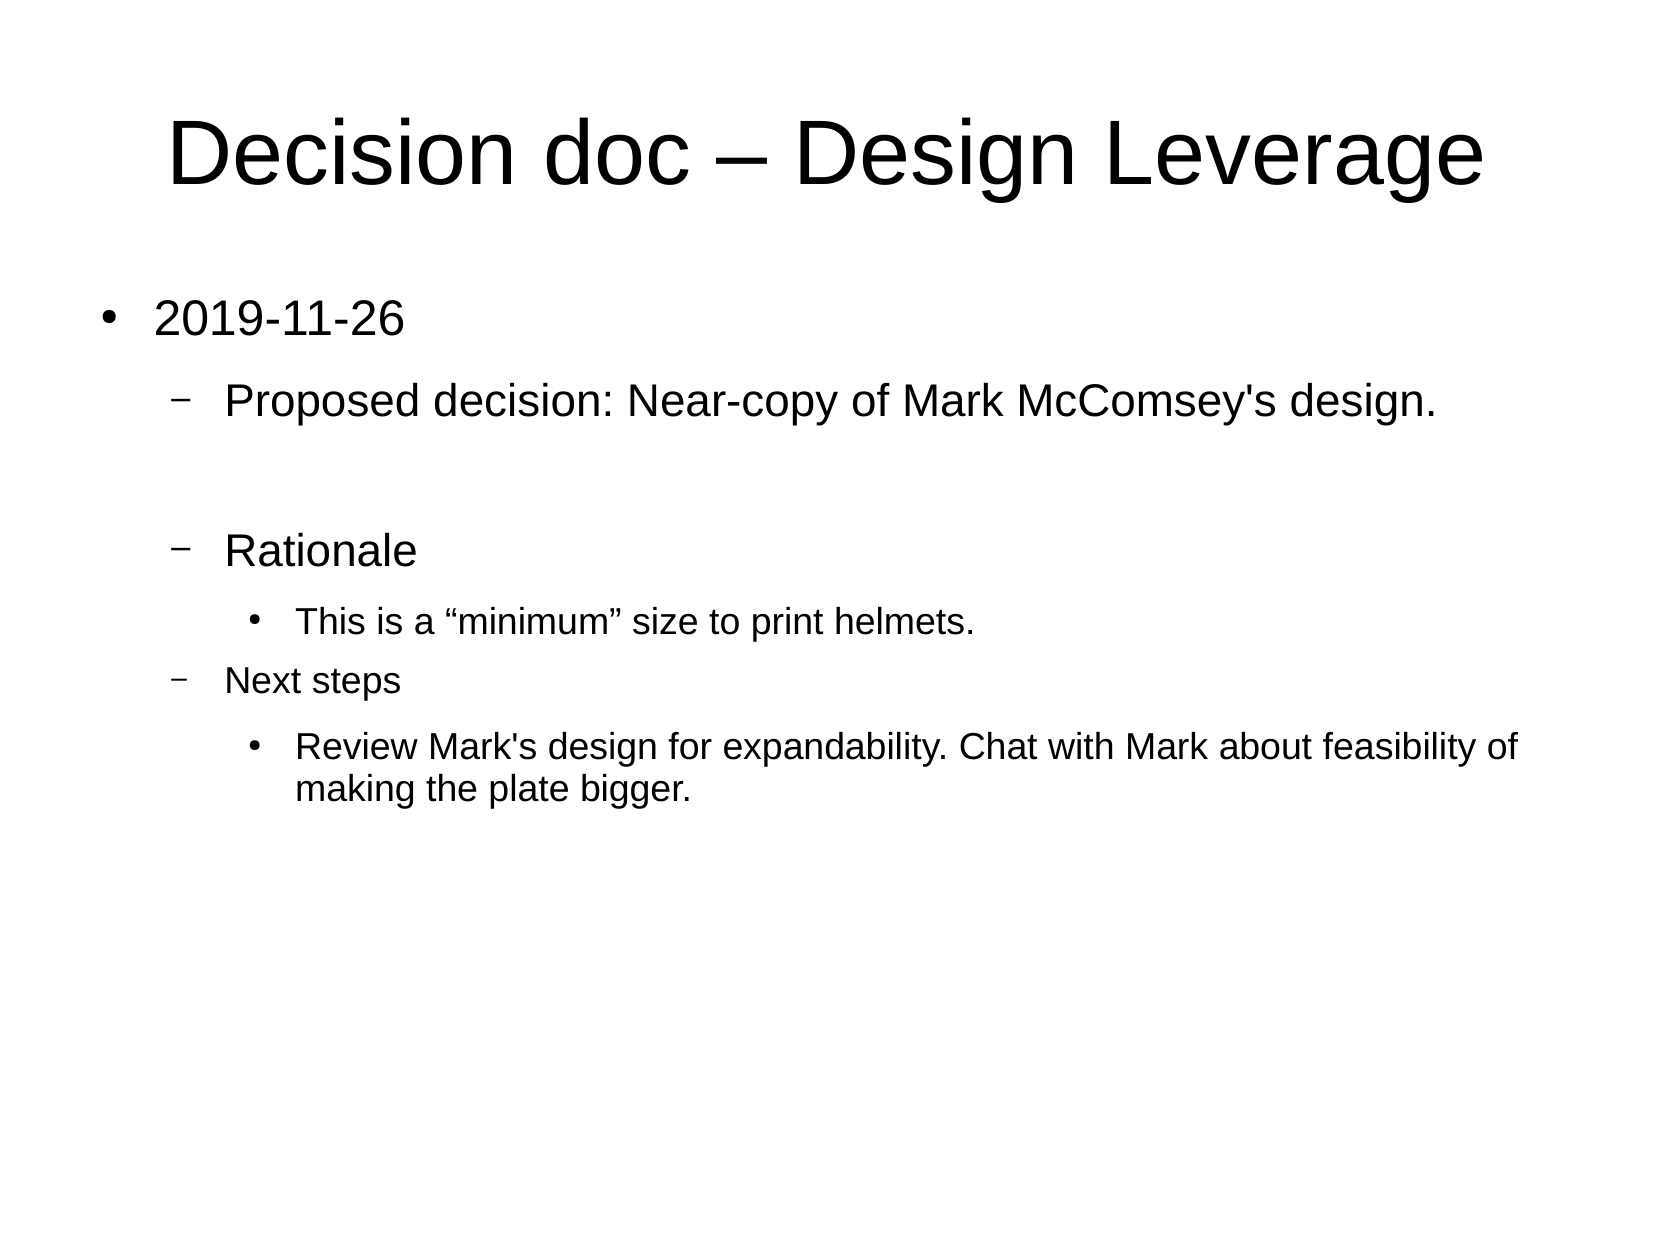

# Decision doc – Design Leverage
2019-11-26
Proposed decision: Near-copy of Mark McComsey's design.
Rationale
This is a “minimum” size to print helmets.
Next steps
Review Mark's design for expandability. Chat with Mark about feasibility of making the plate bigger.